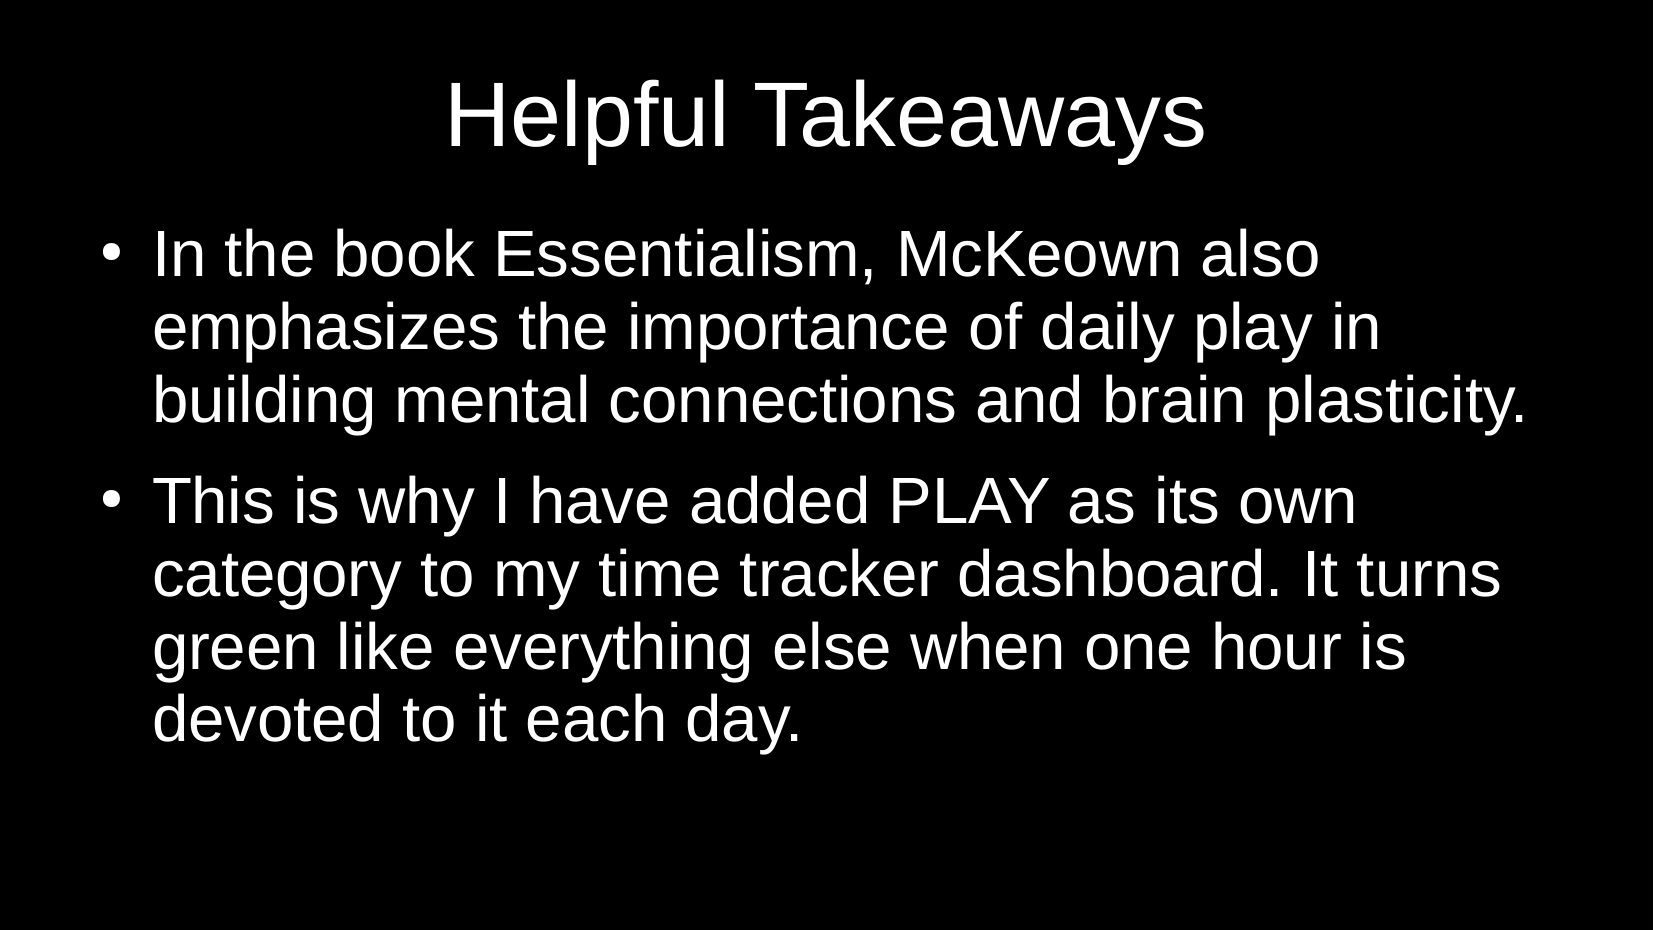

# Helpful Takeaways
In the book Essentialism, McKeown also emphasizes the importance of daily play in building mental connections and brain plasticity.
This is why I have added PLAY as its own category to my time tracker dashboard. It turns green like everything else when one hour is devoted to it each day.